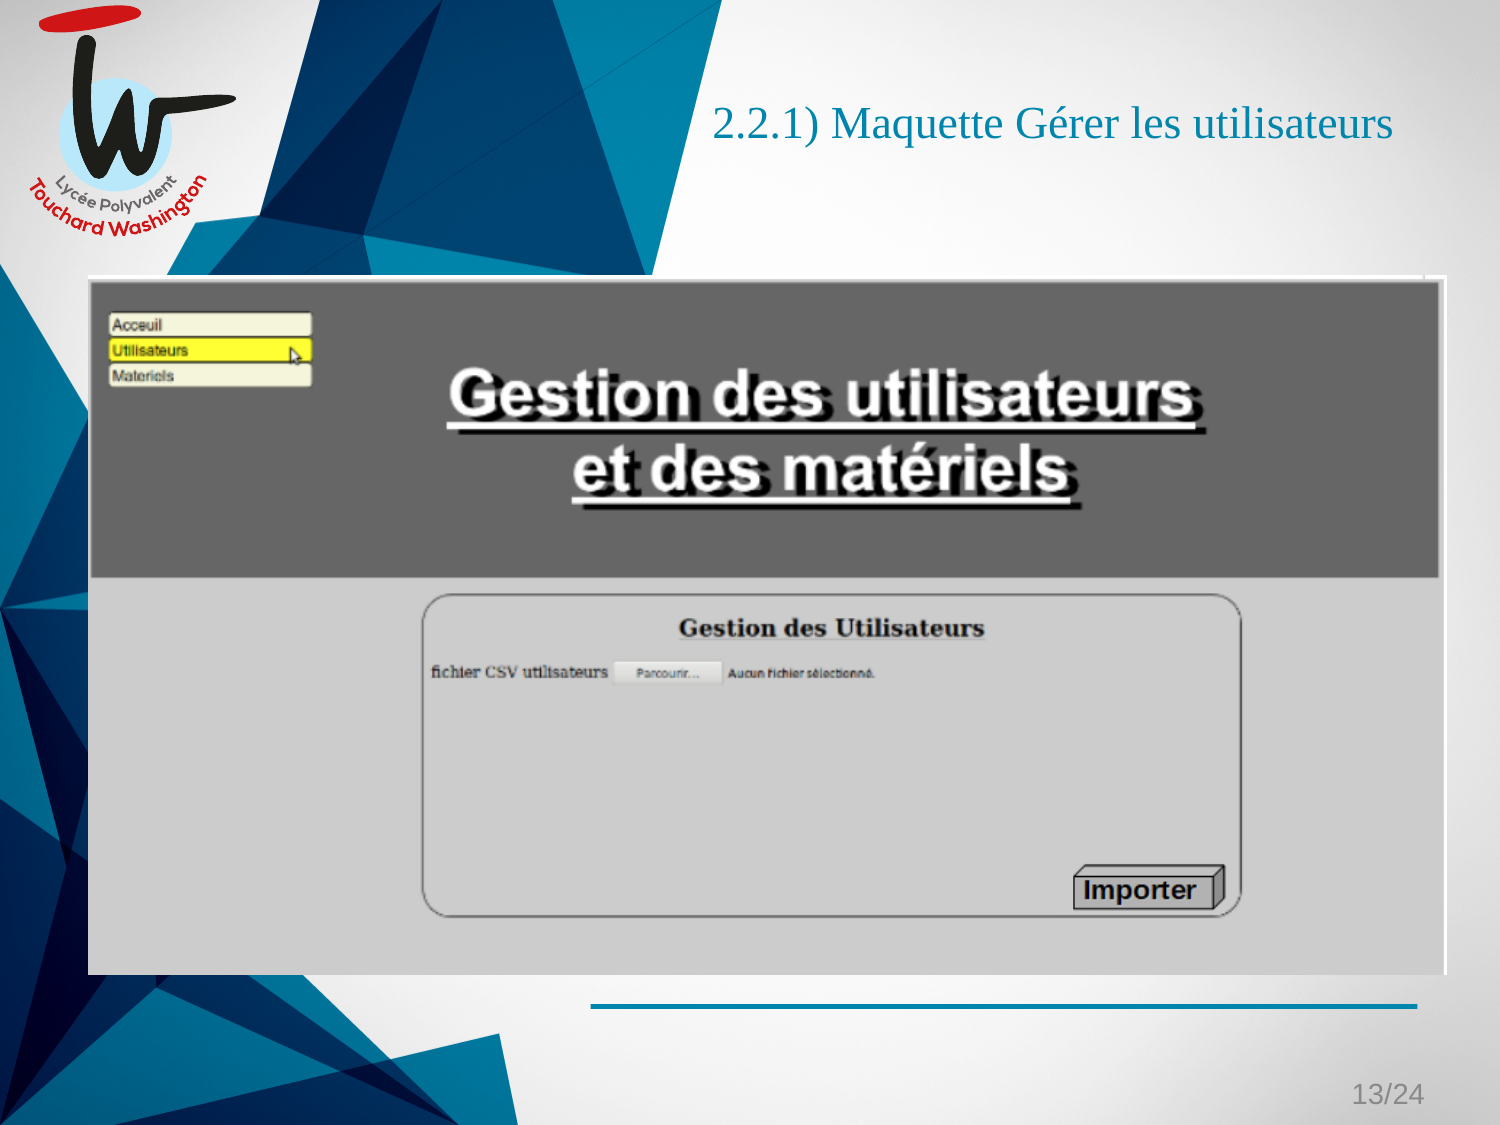

# 2.2.1) Maquette Gérer les utilisateurs
13